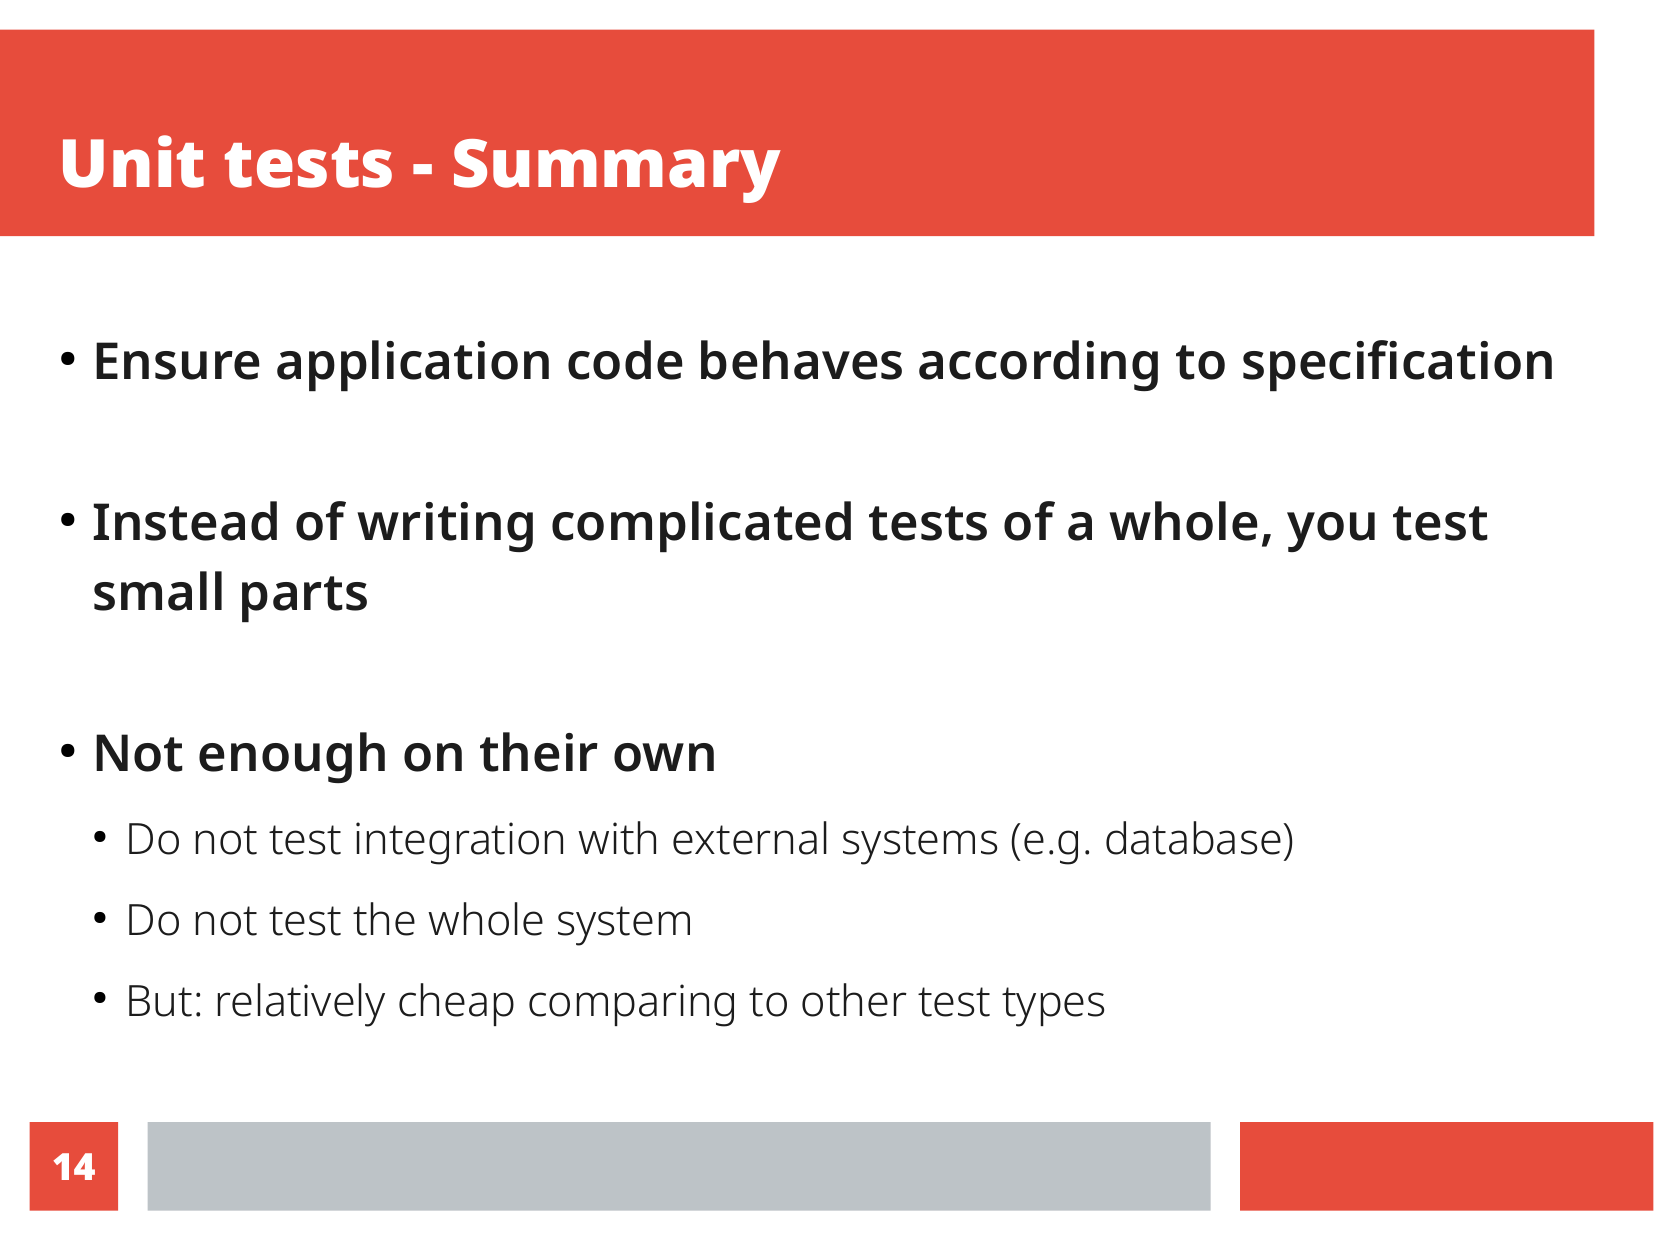

# Unit tests - Summary
Ensure application code behaves according to specification
Instead of writing complicated tests of a whole, you test small parts
Not enough on their own
Do not test integration with external systems (e.g. database)
Do not test the whole system
But: relatively cheap comparing to other test types
14